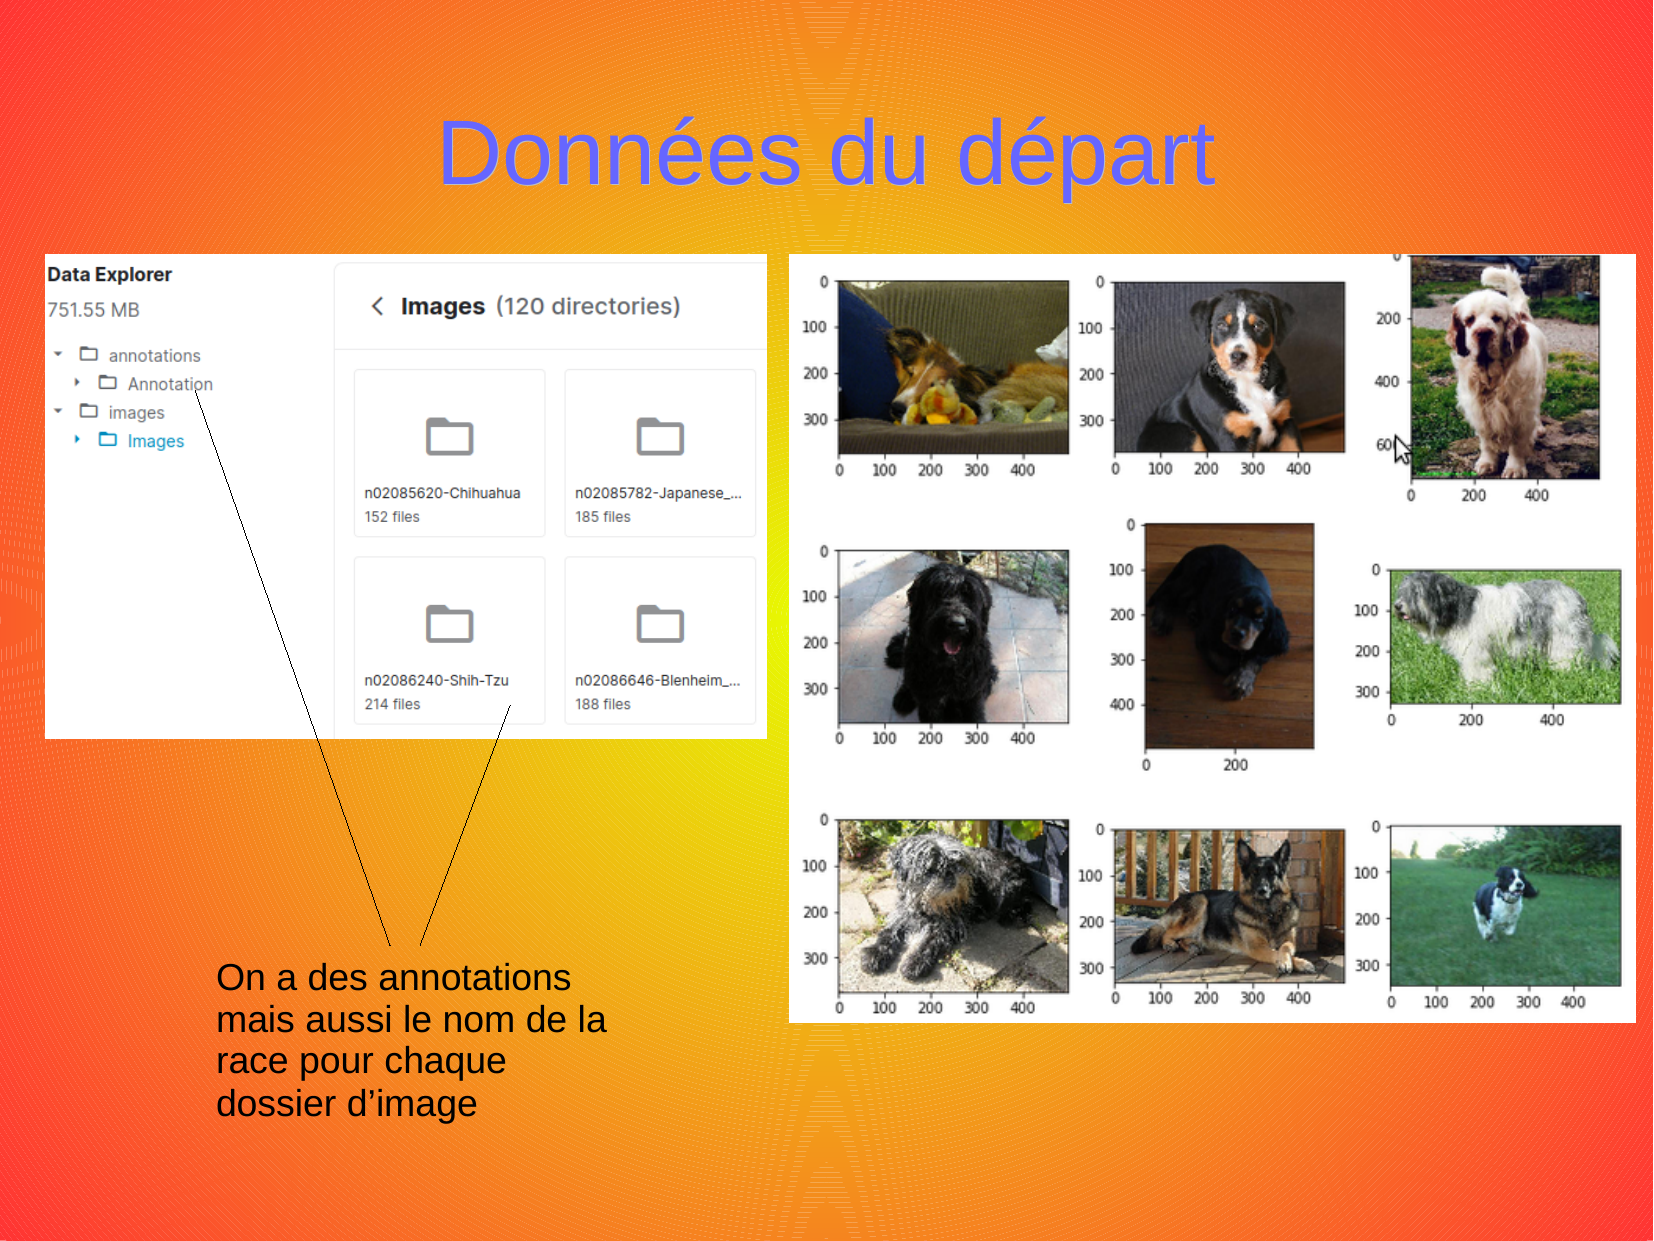

# Données du départ
On a des annotations mais aussi le nom de la race pour chaque dossier d’image